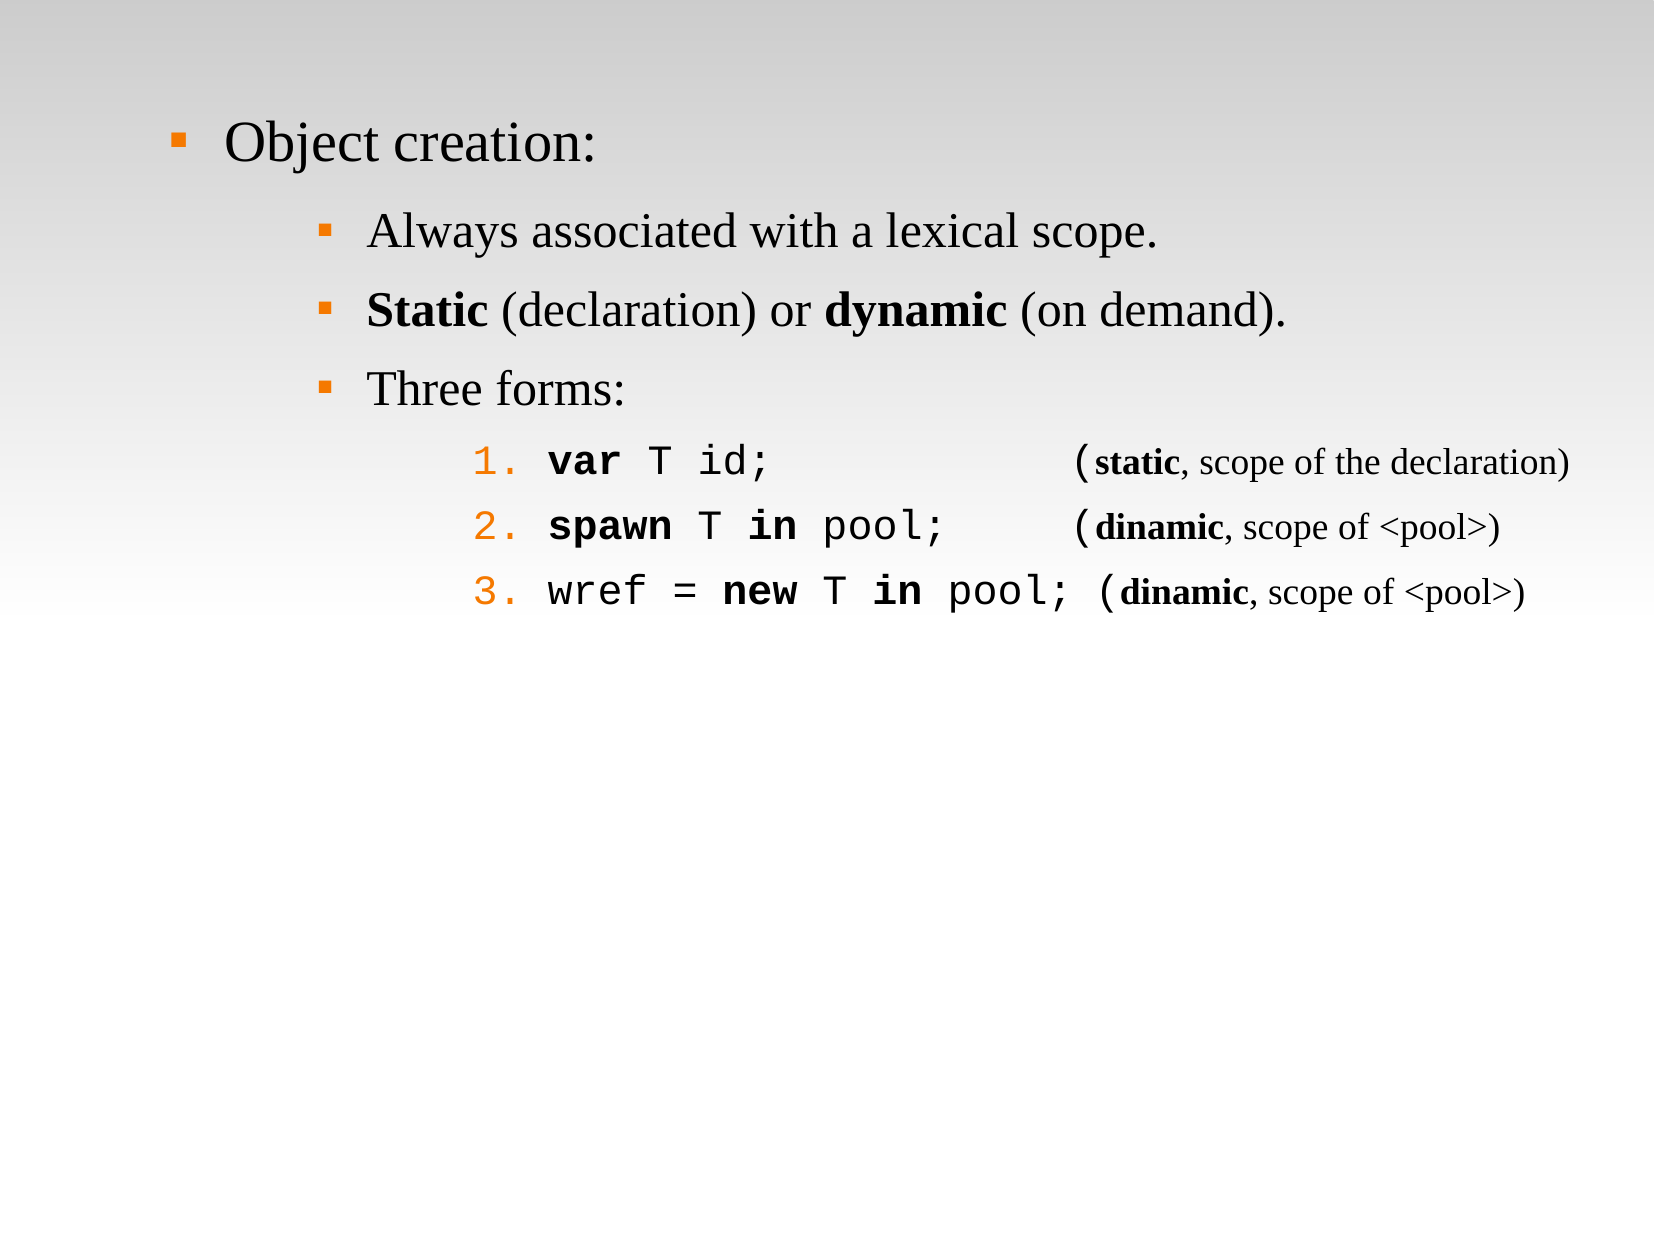

# Object creation:
Always associated with a lexical scope.
Static (declaration) or dynamic (on demand).
Three forms:
 var T id; (static, scope of the declaration)
 spawn T in pool; (dinamic, scope of <pool>)
 wref = new T in pool; (dinamic, scope of <pool>)